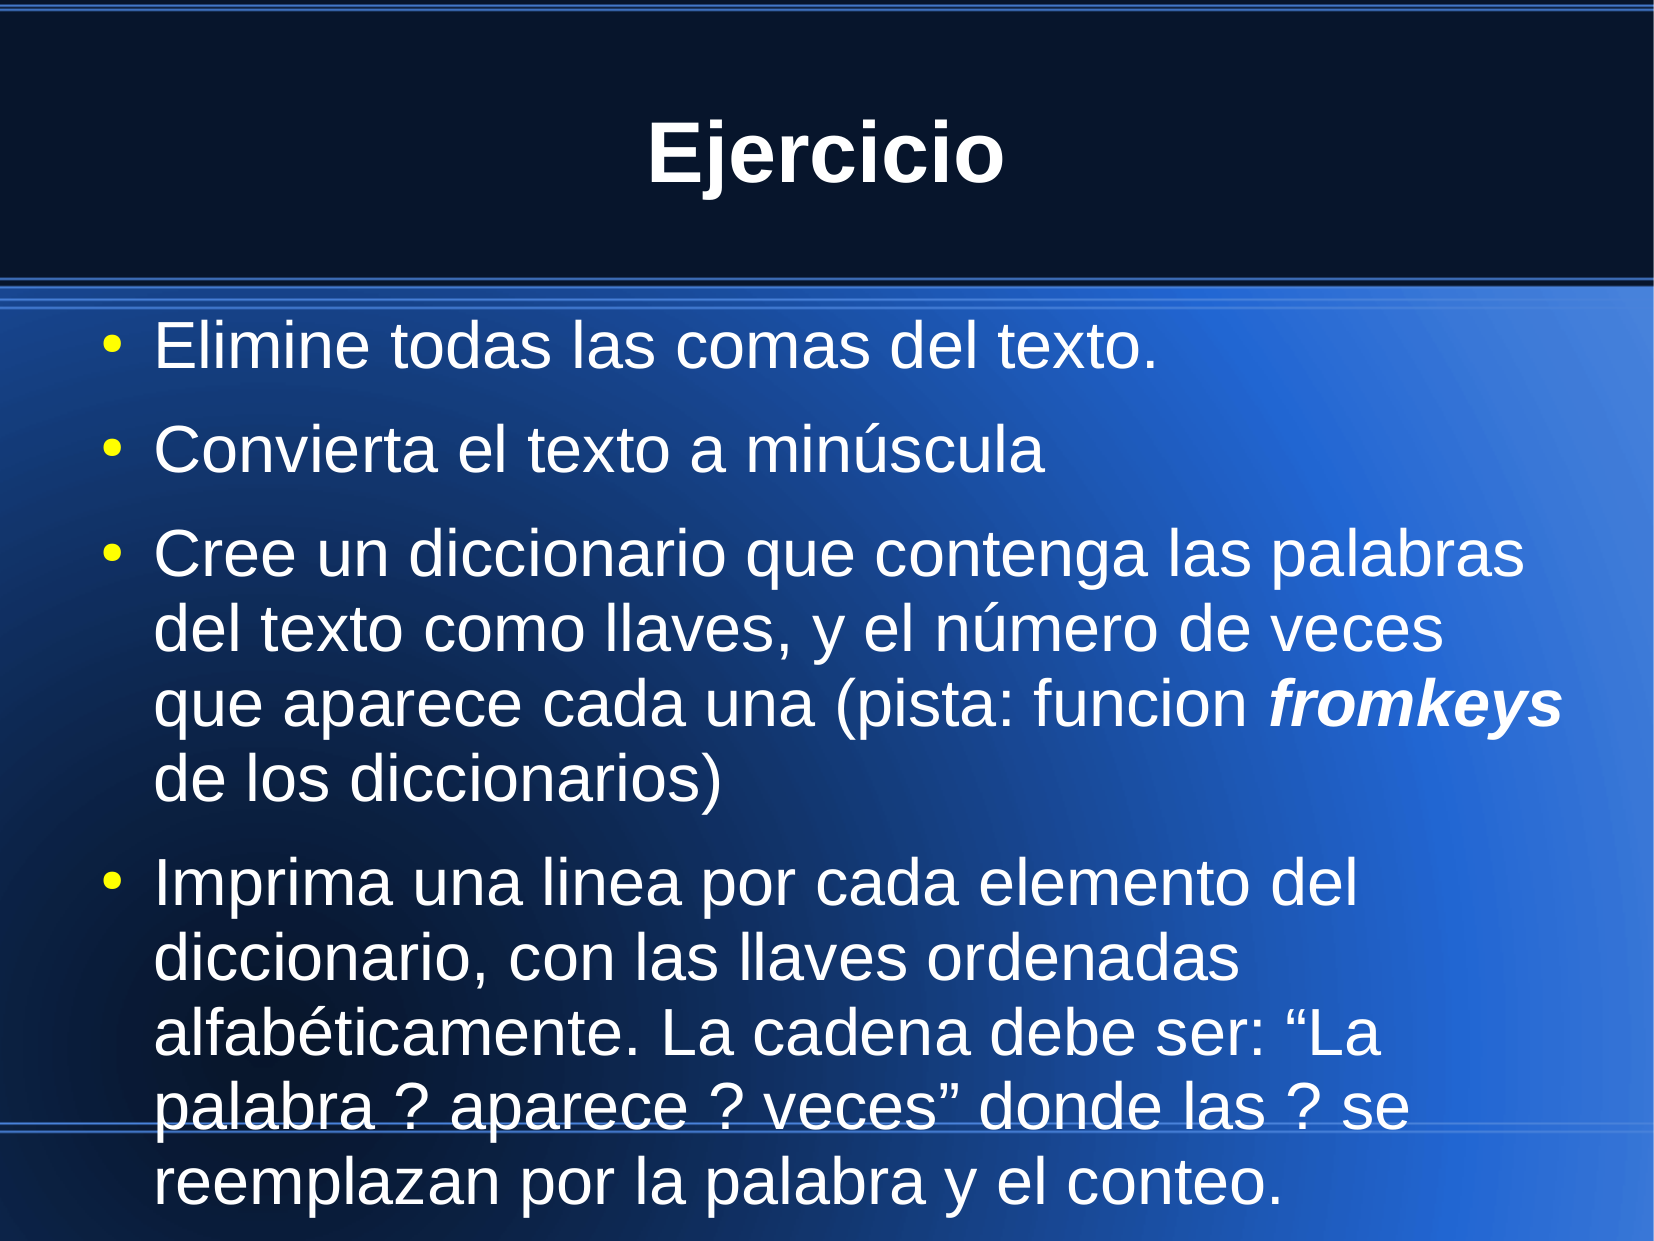

# Ejercicio
Elimine todas las comas del texto.
Convierta el texto a minúscula
Cree un diccionario que contenga las palabras del texto como llaves, y el número de veces que aparece cada una (pista: funcion fromkeys de los diccionarios)
Imprima una linea por cada elemento del diccionario, con las llaves ordenadas alfabéticamente. La cadena debe ser: “La palabra ? aparece ? veces” donde las ? se reemplazan por la palabra y el conteo.